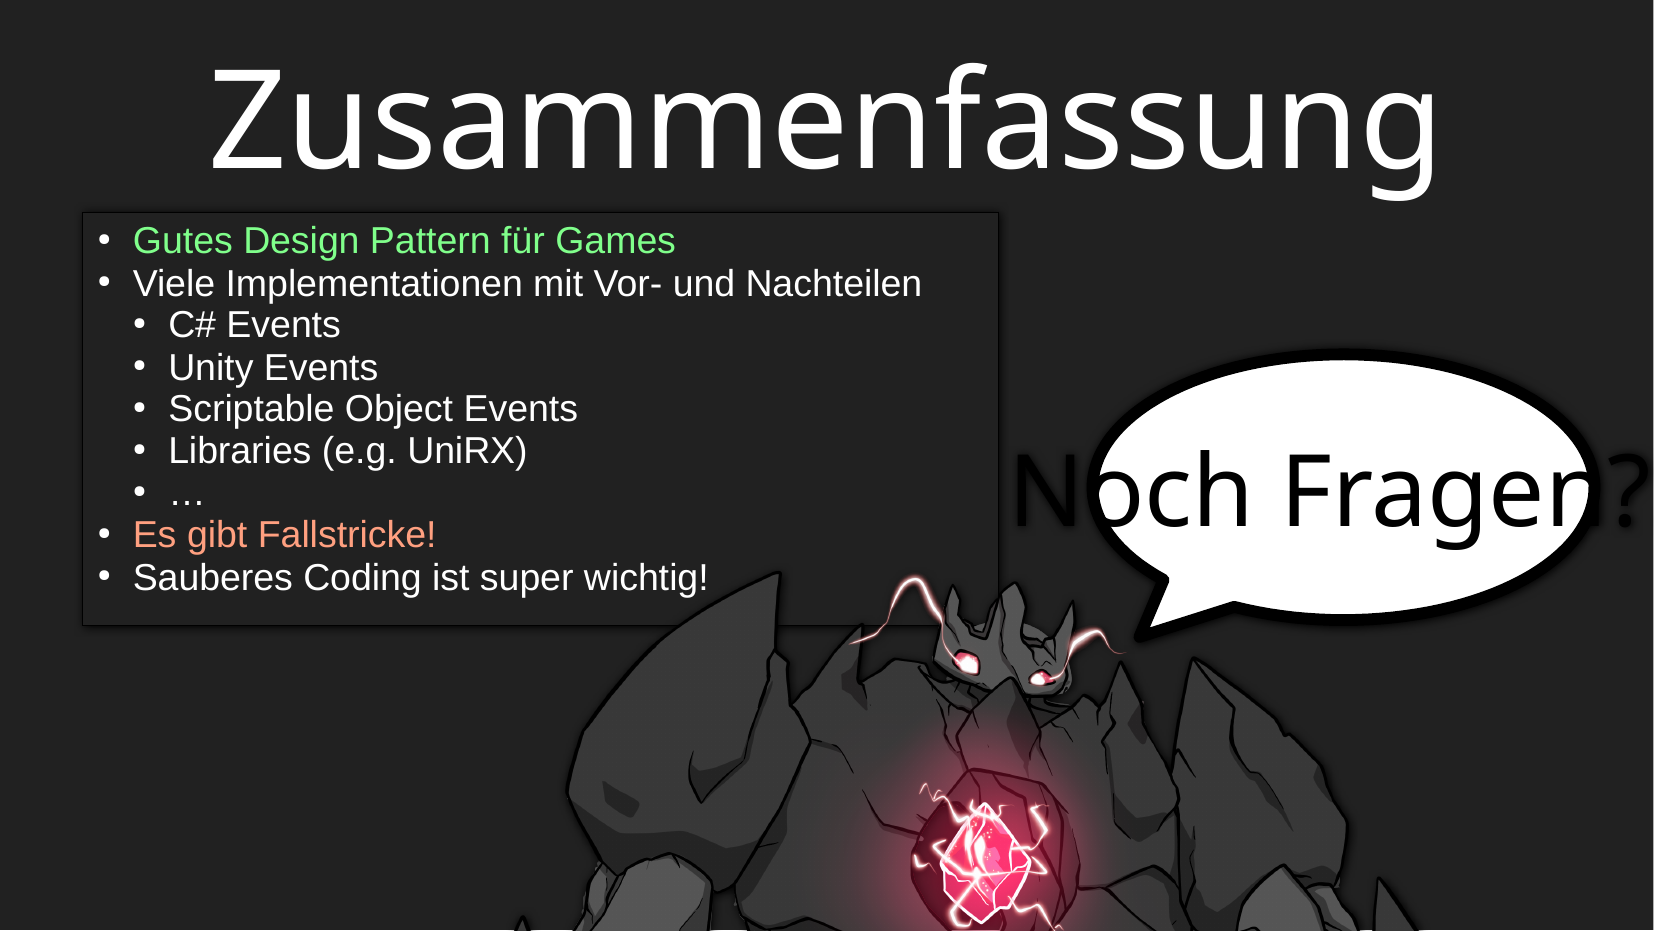

# Zusammenfassung
Gutes Design Pattern für Games
Viele Implementationen mit Vor- und Nachteilen
C# Events
Unity Events
Scriptable Object Events
Libraries (e.g. UniRX)
…
Es gibt Fallstricke!
Sauberes Coding ist super wichtig!
Noch Fragen?!